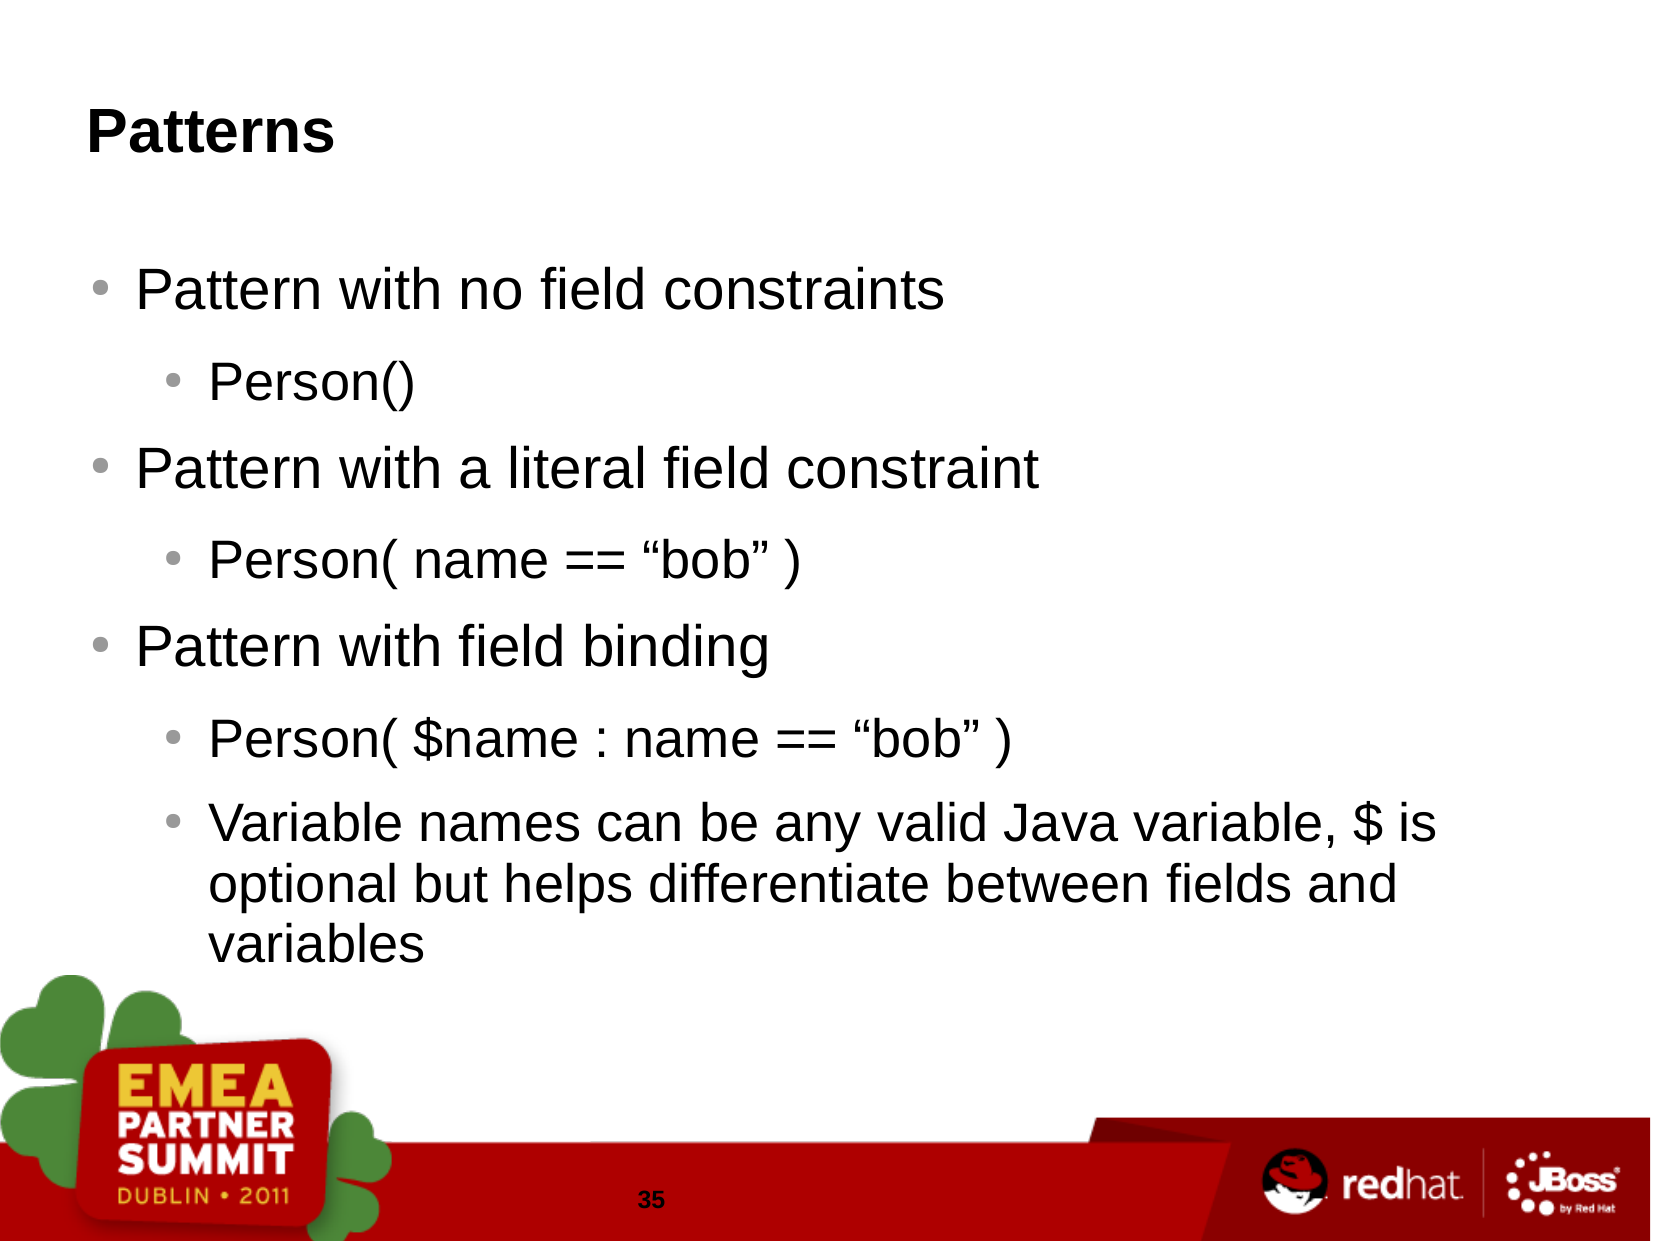

# Patterns
Pattern with no field constraints
Person()
Pattern with a literal field constraint
Person( name == “bob” )
Pattern with field binding
Person( $name : name == “bob” )
Variable names can be any valid Java variable, $ is optional but helps differentiate between fields and variables